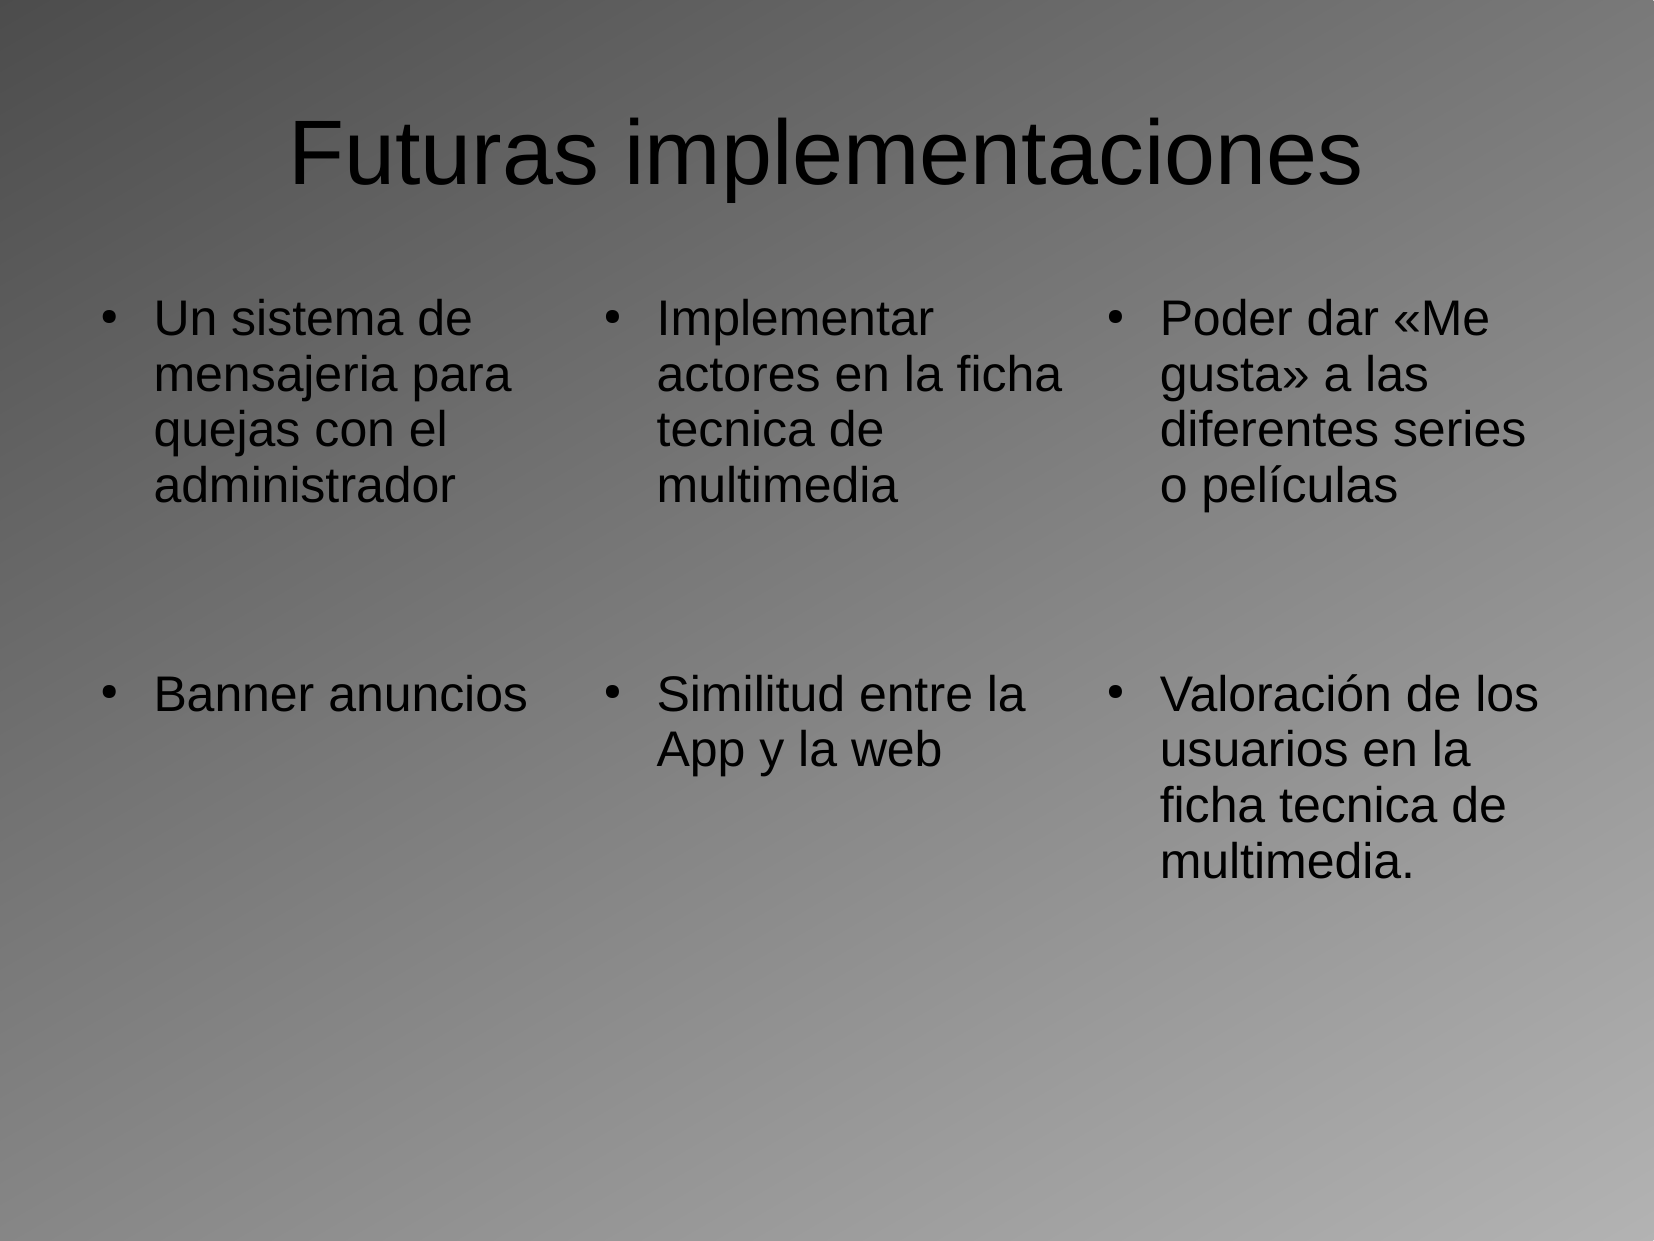

# Futuras implementaciones
Un sistema de mensajeria para quejas con el administrador
Implementar actores en la ficha tecnica de multimedia
Poder dar «Me gusta» a las diferentes series o películas
Banner anuncios
Similitud entre la App y la web
Valoración de los usuarios en la ficha tecnica de multimedia.